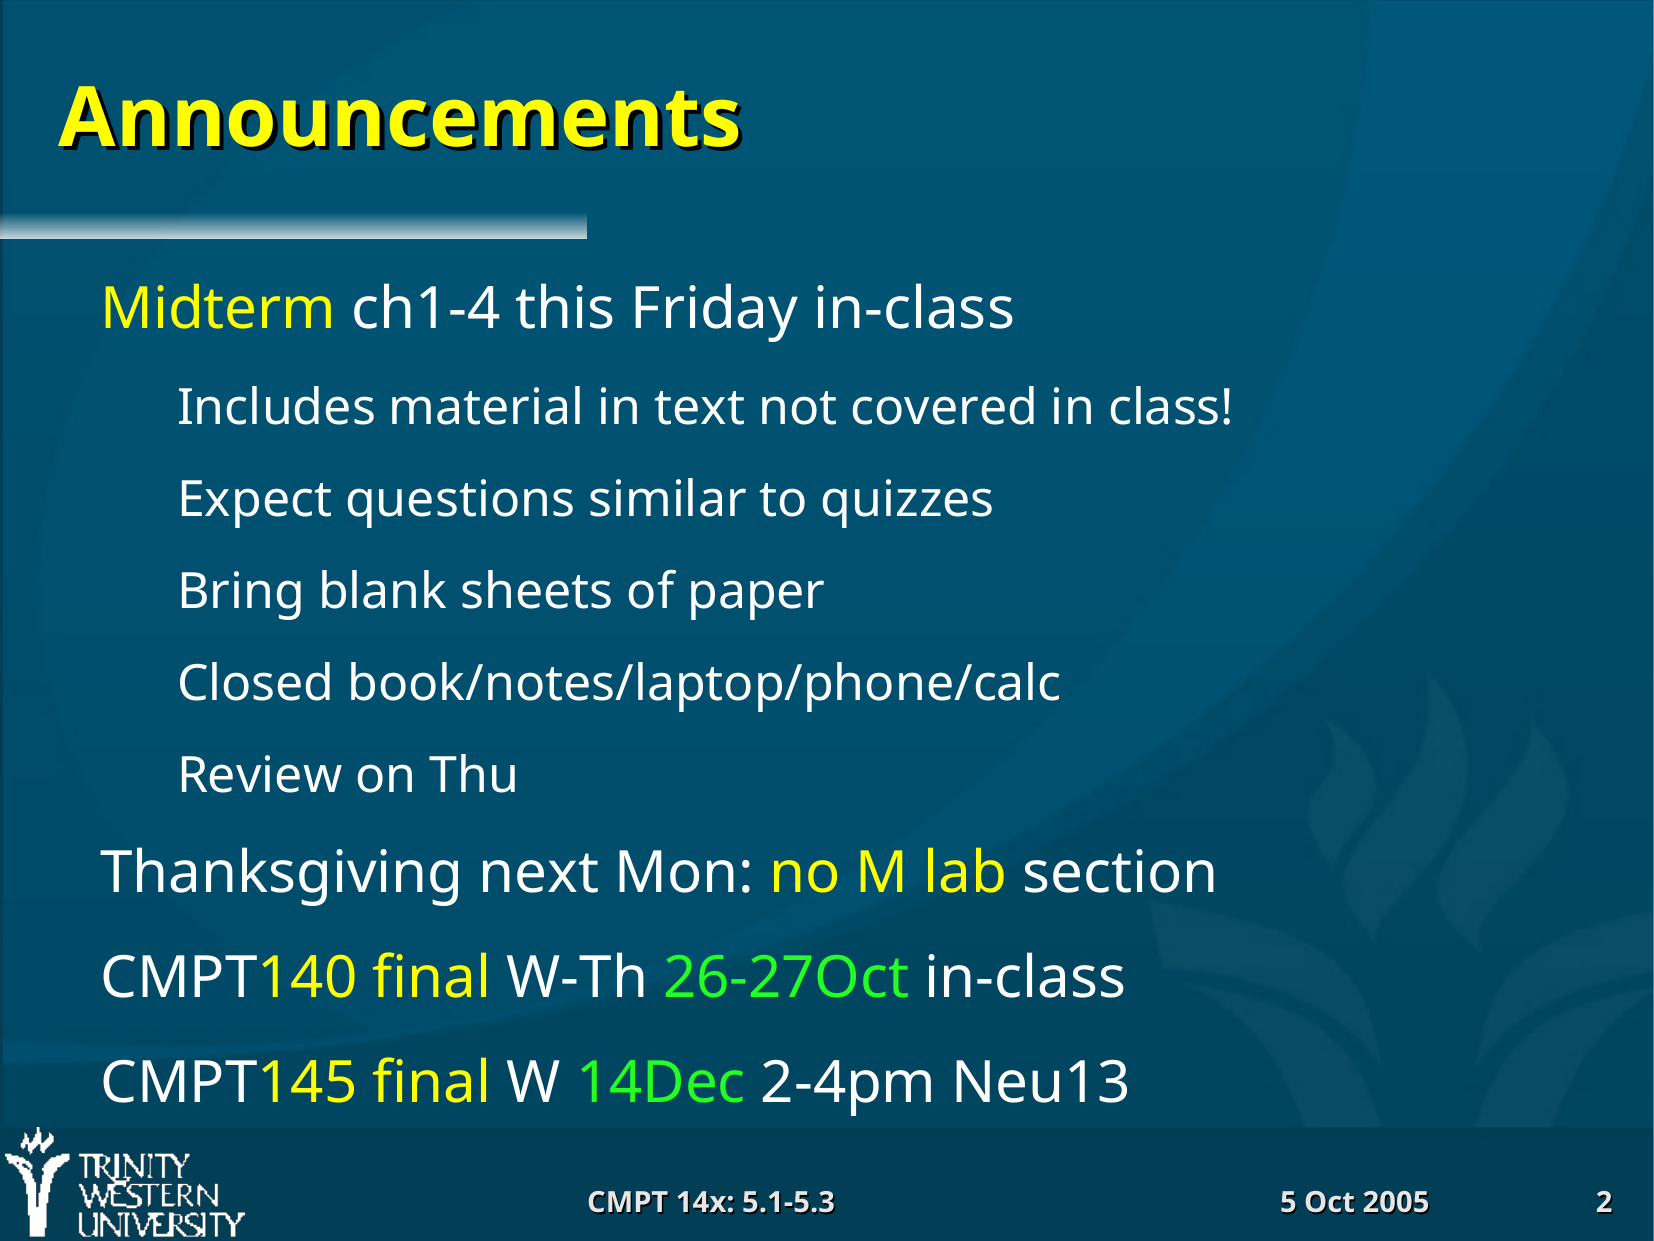

# Announcements
Midterm ch1-4 this Friday in-class
Includes material in text not covered in class!
Expect questions similar to quizzes
Bring blank sheets of paper
Closed book/notes/laptop/phone/calc
Review on Thu
Thanksgiving next Mon: no M lab section
CMPT140 final W-Th 26-27Oct in-class
CMPT145 final W 14Dec 2-4pm Neu13
CMPT 14x: 5.1-5.3
5 Oct 2005
2